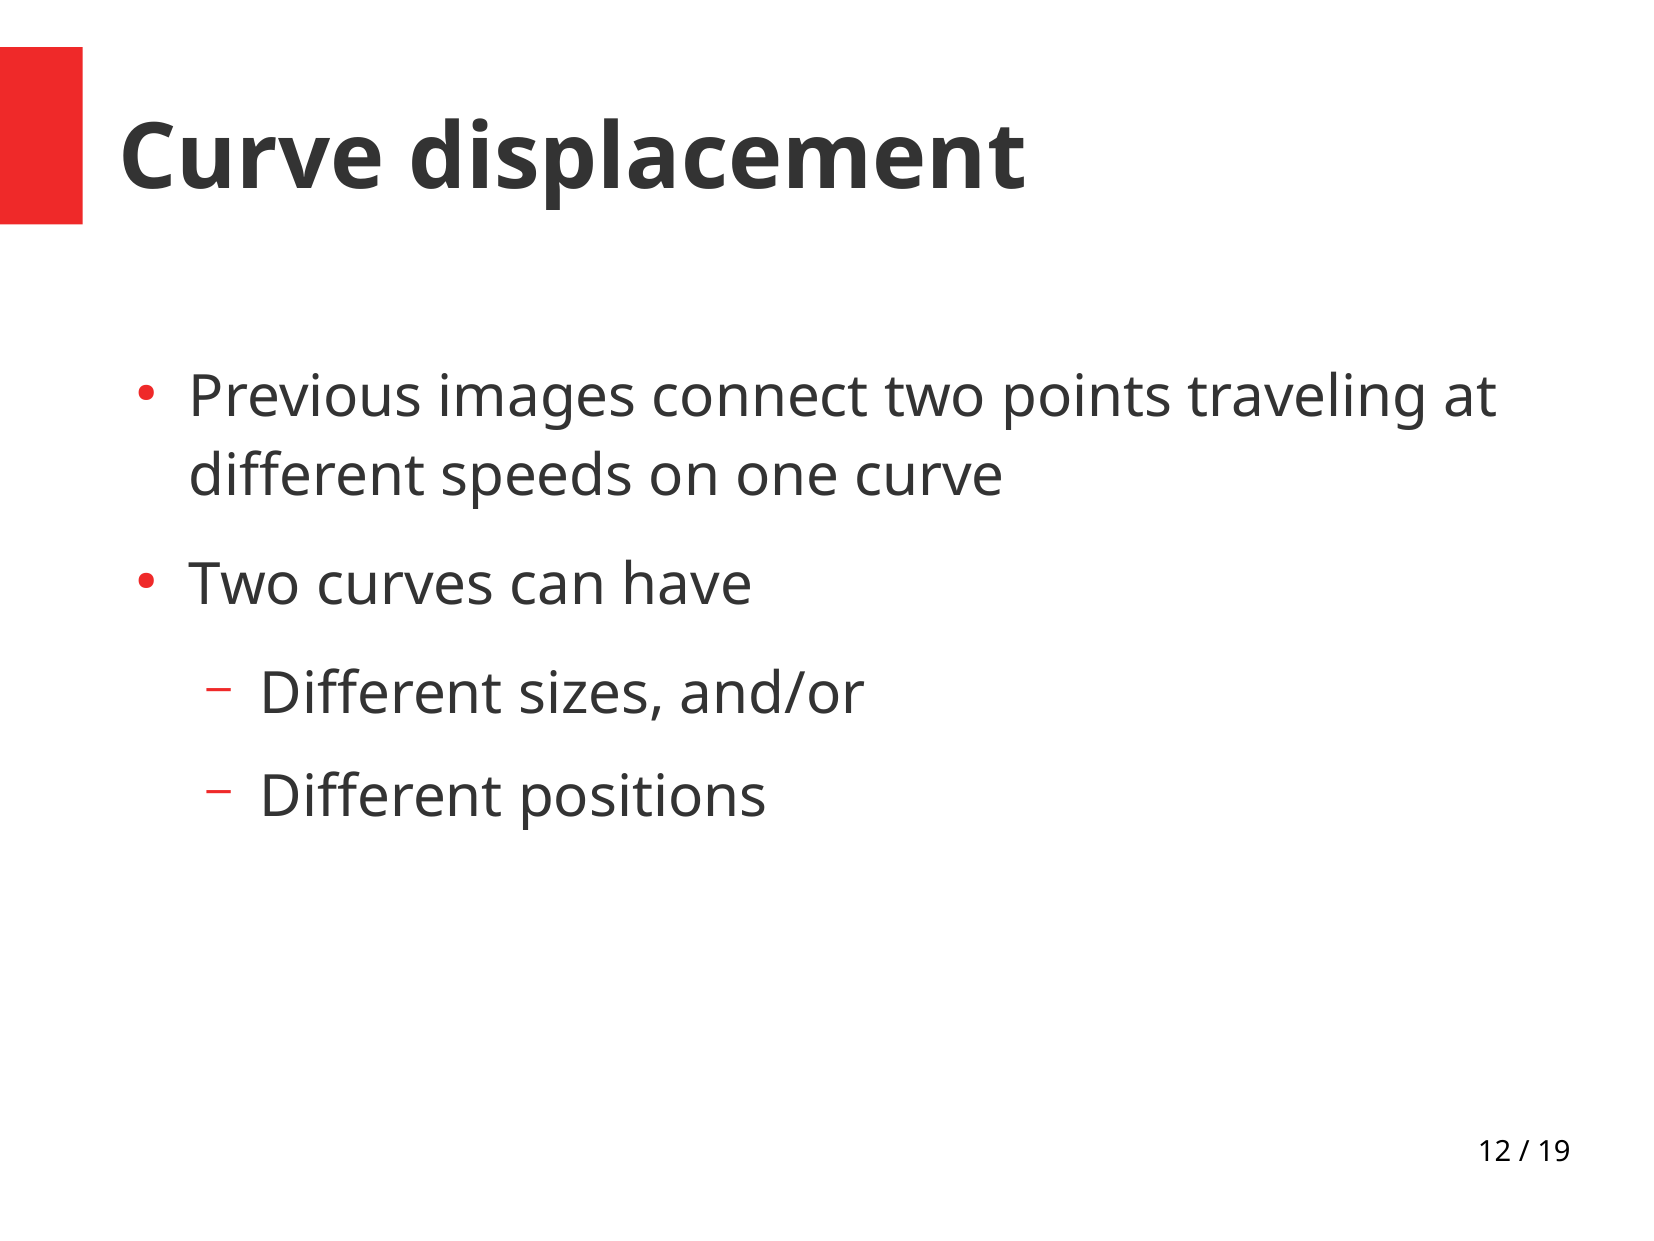

# Curve displacement
Previous images connect two points traveling at different speeds on one curve
Two curves can have
Different sizes, and/or
Different positions
12